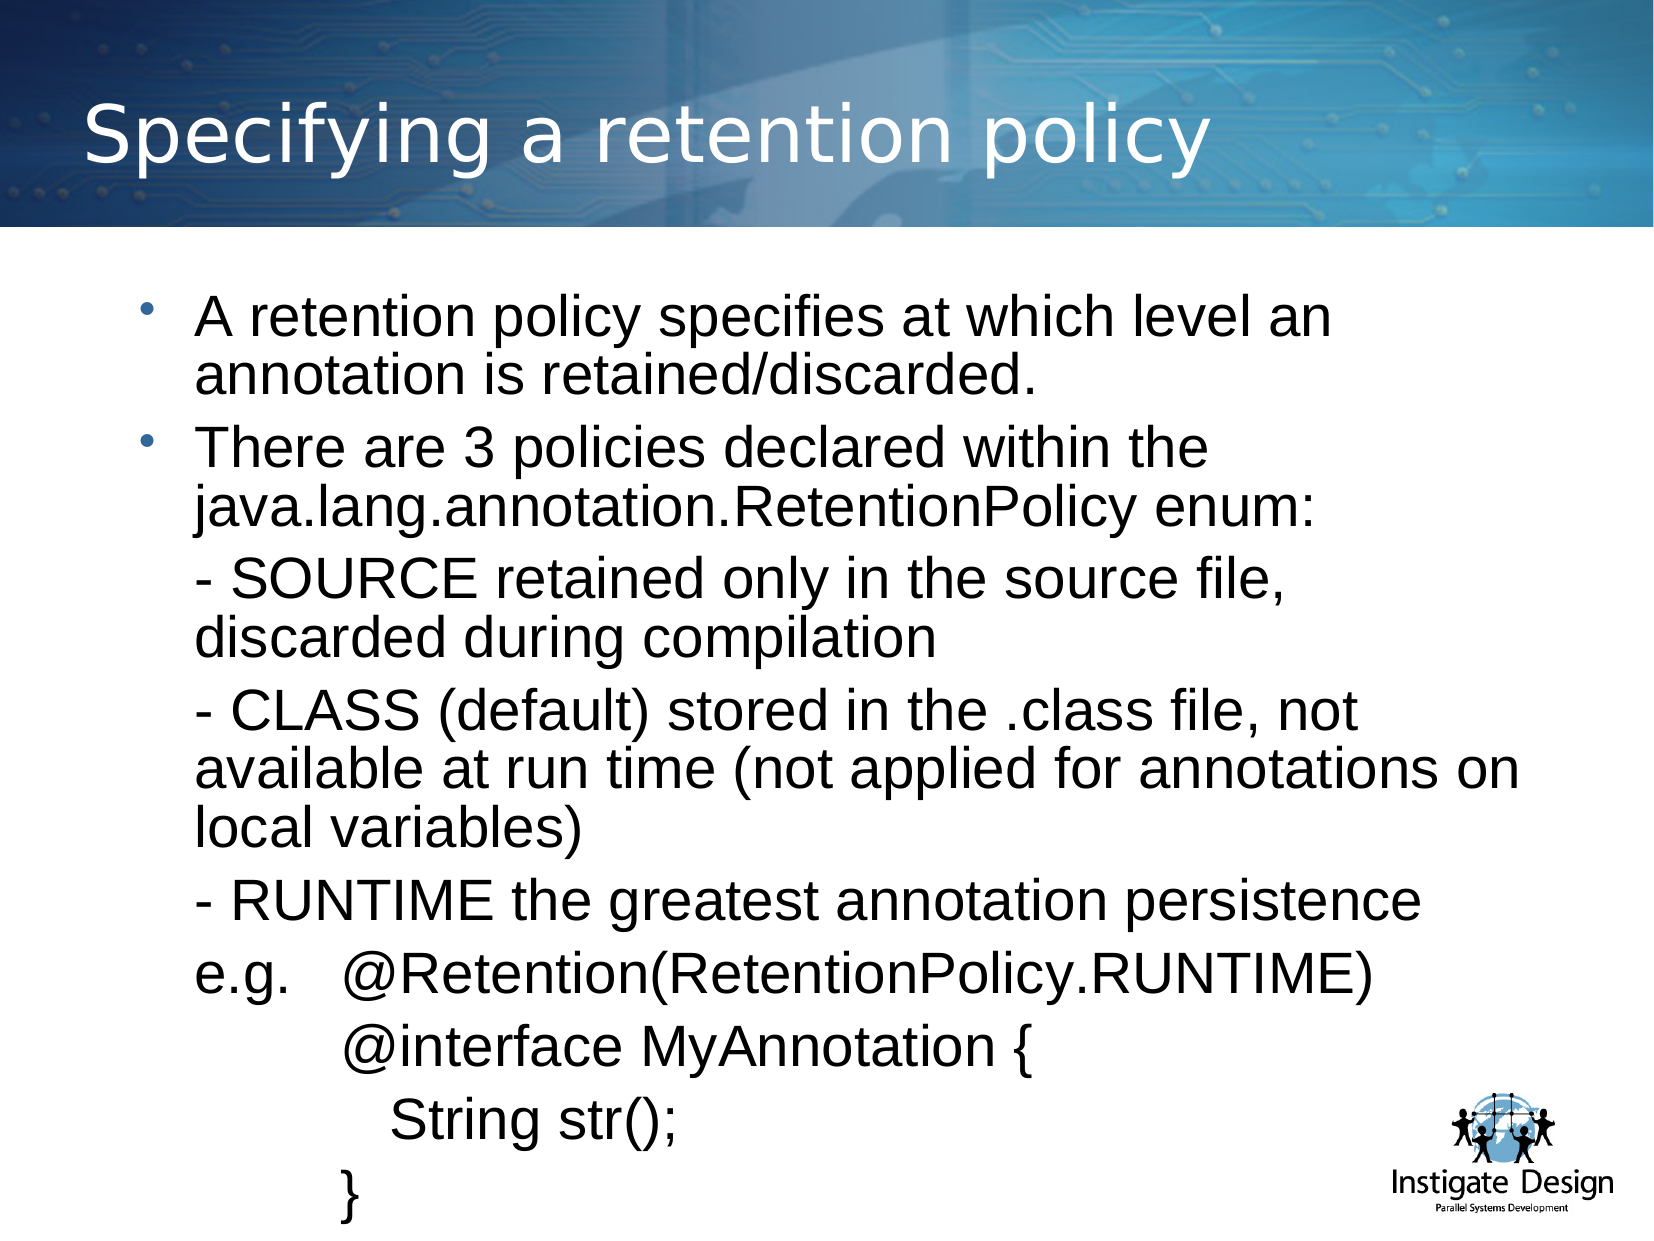

# Specifying a retention policy
A retention policy specifies at which level an annotation is retained/discarded.
There are 3 policies declared within the java.lang.annotation.RetentionPolicy enum:
- SOURCE retained only in the source file, discarded during compilation
- CLASS (default) stored in the .class file, not available at run time (not applied for annotations on local variables)
- RUNTIME the greatest annotation persistence
e.g. @Retention(RetentionPolicy.RUNTIME)
 @interface MyAnnotation {
 String str();
 }